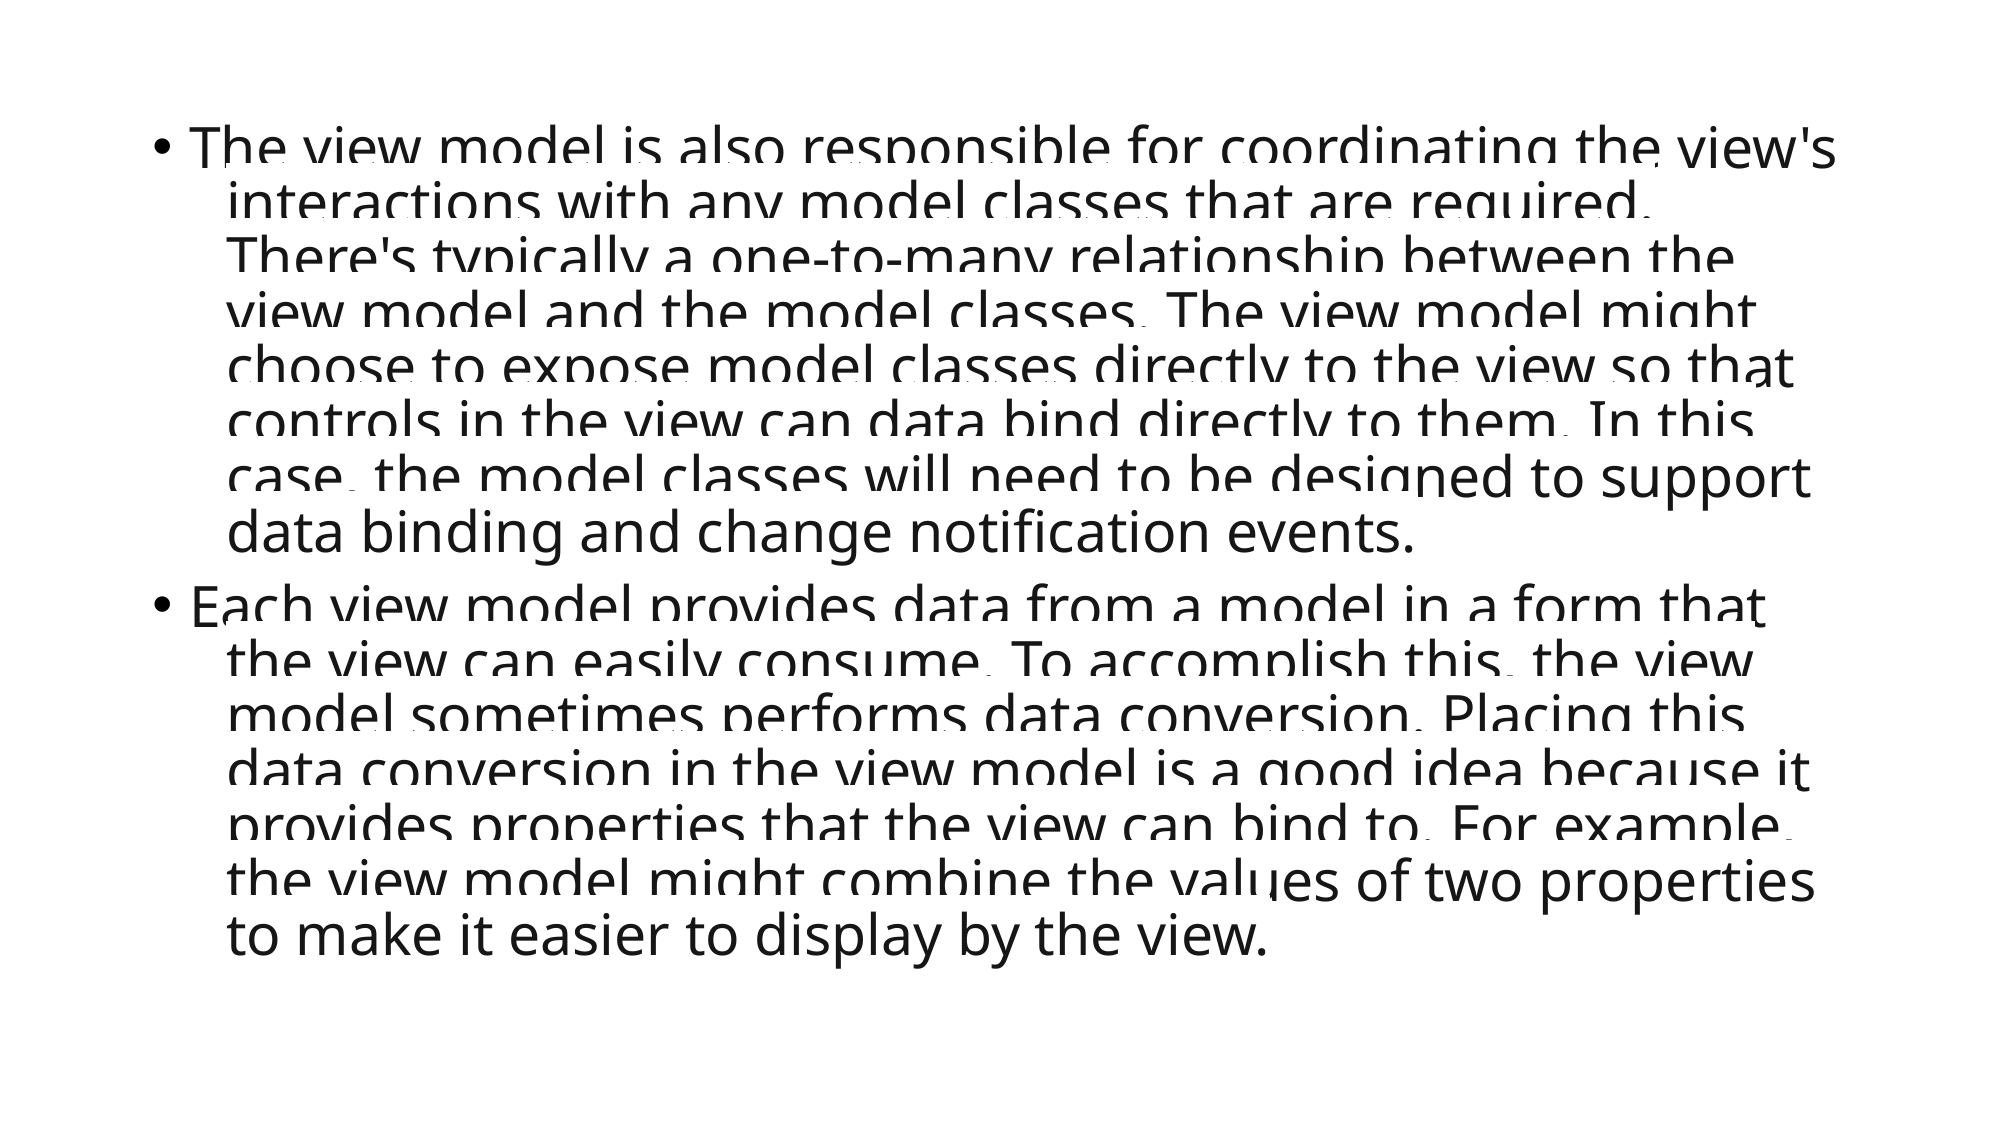

# The view model is also responsible for coordinating the view's interactions with any model classes that are required. There's typically a one-to-many relationship between the view model and the model classes. The view model might choose to expose model classes directly to the view so that controls in the view can data bind directly to them. In this case, the model classes will need to be designed to support data binding and change notification events.
Each view model provides data from a model in a form that the view can easily consume. To accomplish this, the view model sometimes performs data conversion. Placing this data conversion in the view model is a good idea because it provides properties that the view can bind to. For example, the view model might combine the values of two properties to make it easier to display by the view.